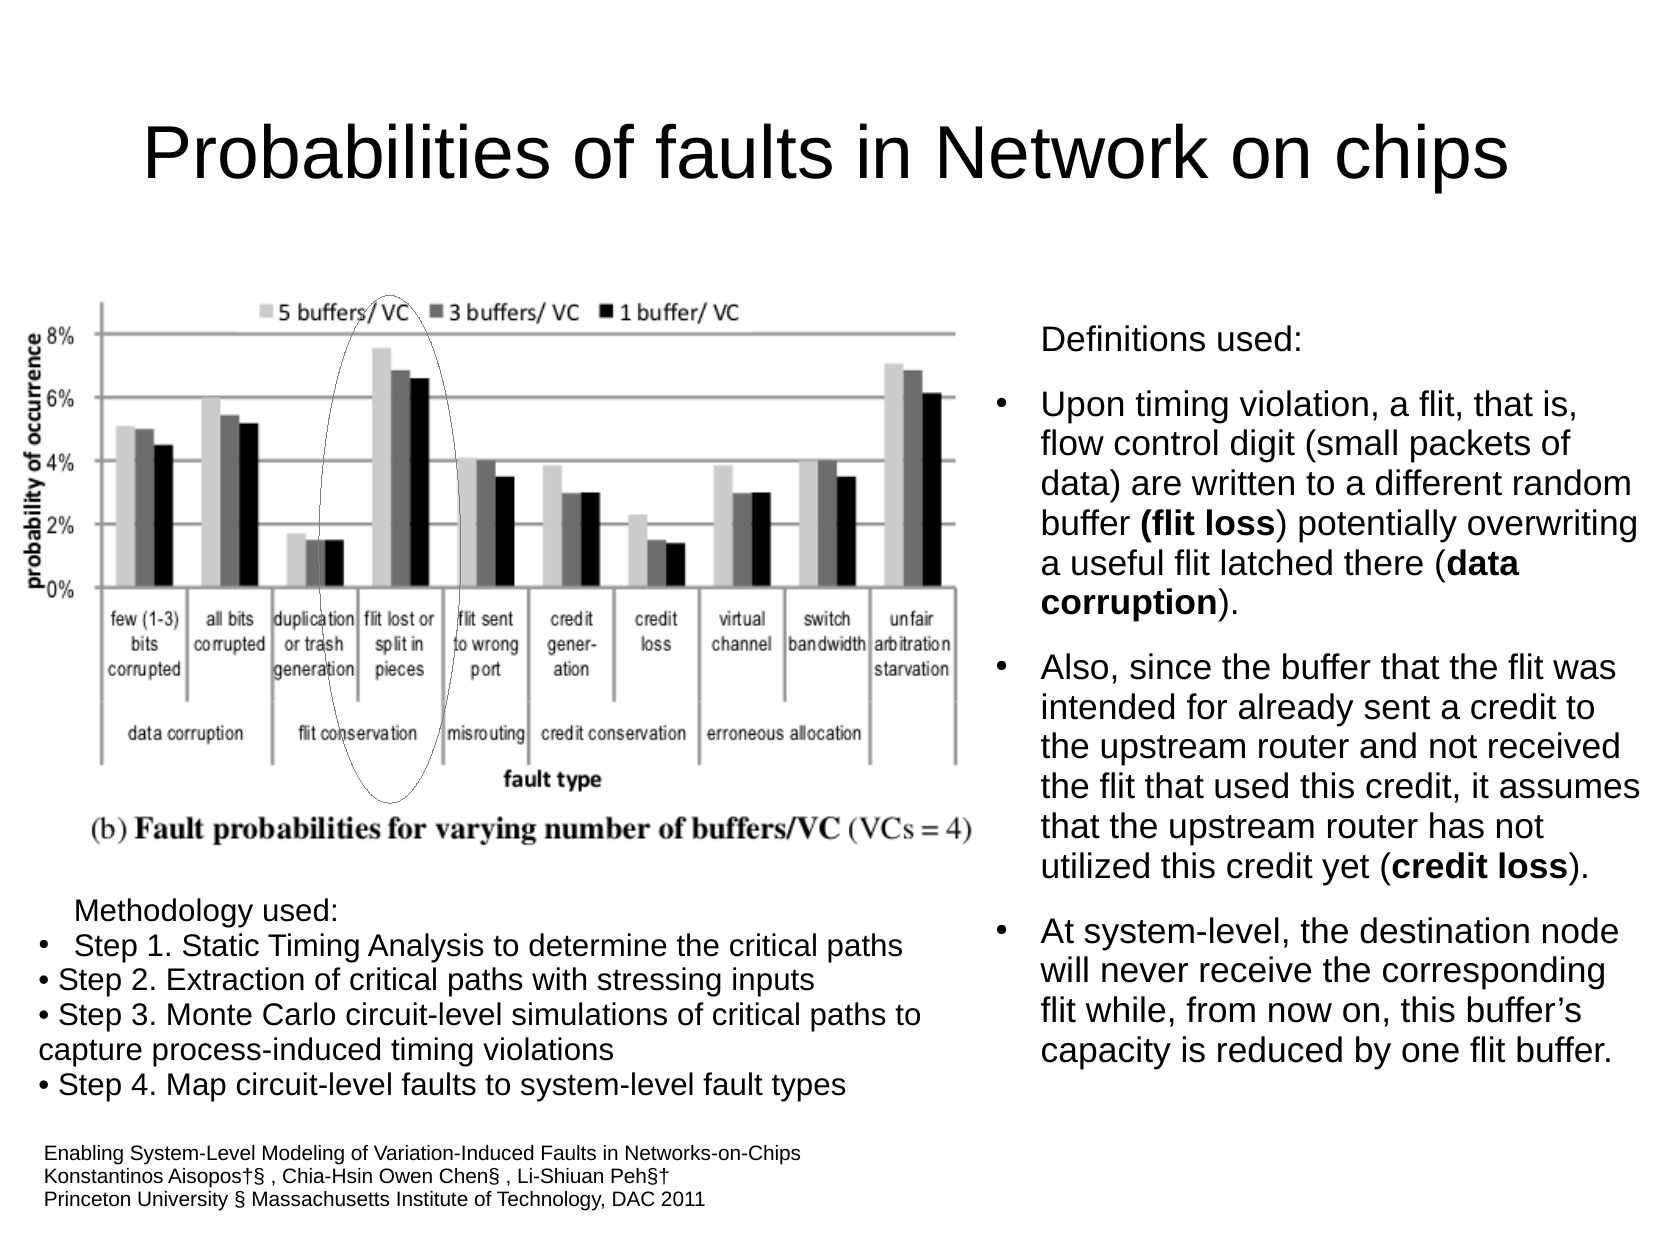

# Probabilities of faults in Network on chips
Definitions used:
Upon timing violation, a flit, that is, flow control digit (small packets of data) are written to a different random buffer (flit loss) potentially overwriting a useful flit latched there (data corruption).
Also, since the buffer that the flit was intended for already sent a credit to the upstream router and not received the flit that used this credit, it assumes that the upstream router has not utilized this credit yet (credit loss).
At system-level, the destination node will never receive the corresponding flit while, from now on, this buffer’s capacity is reduced by one flit buffer.
Methodology used:
Step 1. Static Timing Analysis to determine the critical paths
• Step 2. Extraction of critical paths with stressing inputs
• Step 3. Monte Carlo circuit-level simulations of critical paths to capture process-induced timing violations
• Step 4. Map circuit-level faults to system-level fault types
Enabling System-Level Modeling of Variation-Induced Faults in Networks-on-Chips
Konstantinos Aisopos†§ , Chia-Hsin Owen Chen§ , Li-Shiuan Peh§†
Princeton University § Massachusetts Institute of Technology, DAC 2011